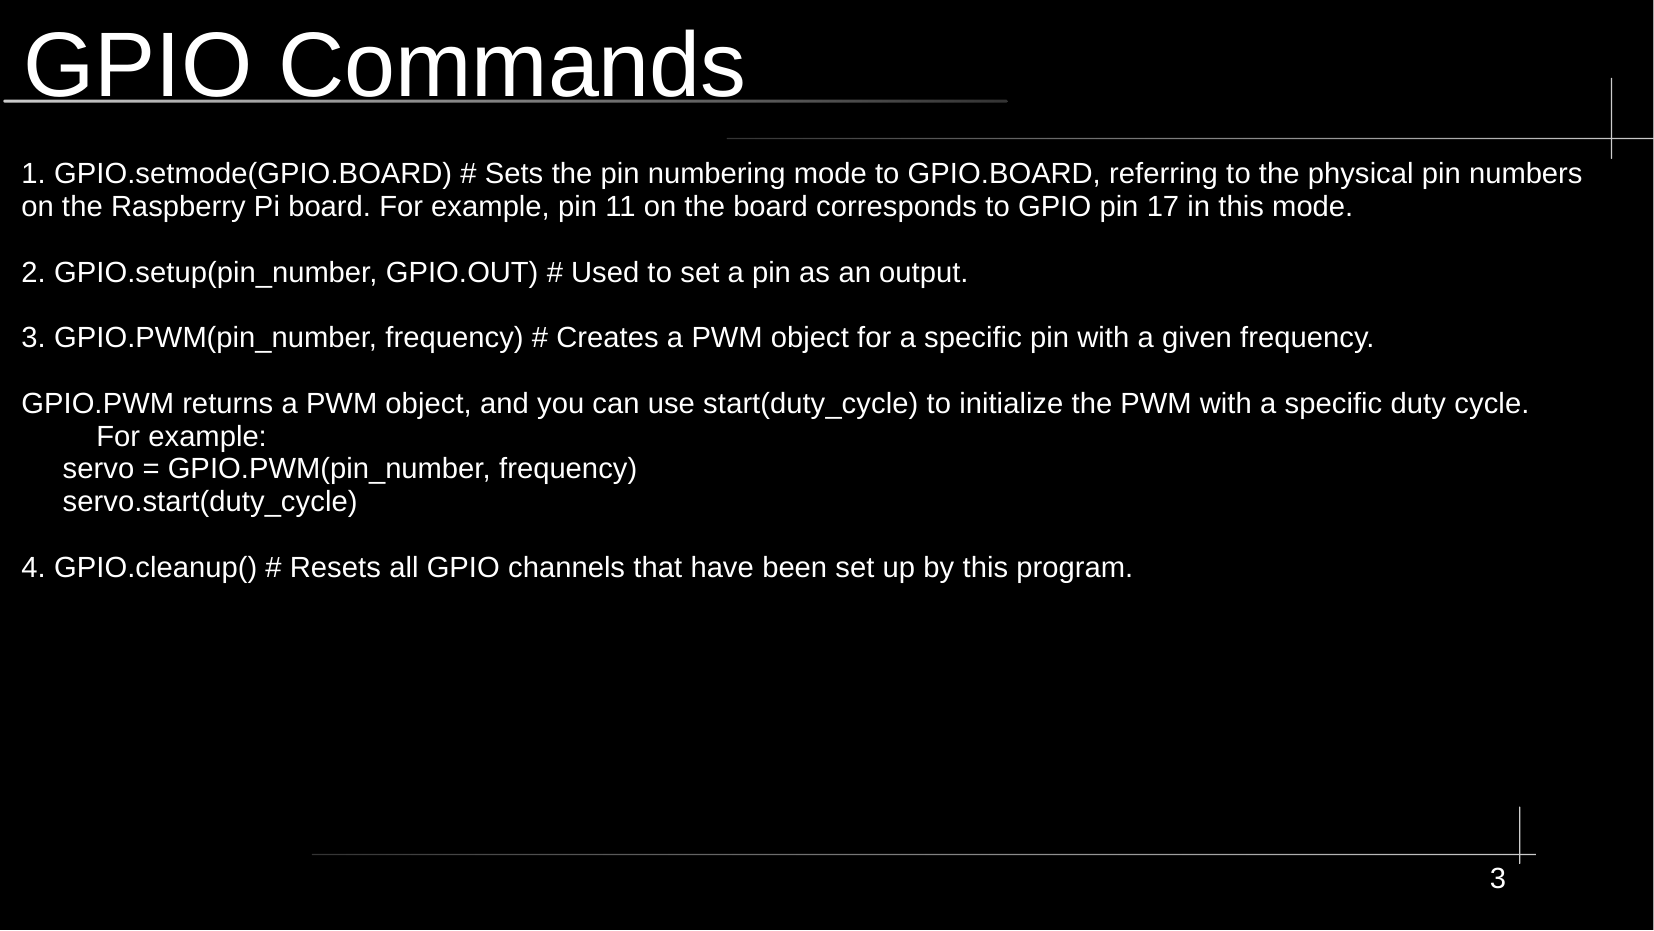

# GPIO Commands
1. GPIO.setmode(GPIO.BOARD) # Sets the pin numbering mode to GPIO.BOARD, referring to the physical pin numbers on the Raspberry Pi board. For example, pin 11 on the board corresponds to GPIO pin 17 in this mode.
2. GPIO.setup(pin_number, GPIO.OUT) # Used to set a pin as an output.
3. GPIO.PWM(pin_number, frequency) # Creates a PWM object for a specific pin with a given frequency.
GPIO.PWM returns a PWM object, and you can use start(duty_cycle) to initialize the PWM with a specific duty cycle.
	For example:
 servo = GPIO.PWM(pin_number, frequency)
 servo.start(duty_cycle)
4. GPIO.cleanup() # Resets all GPIO channels that have been set up by this program.
3